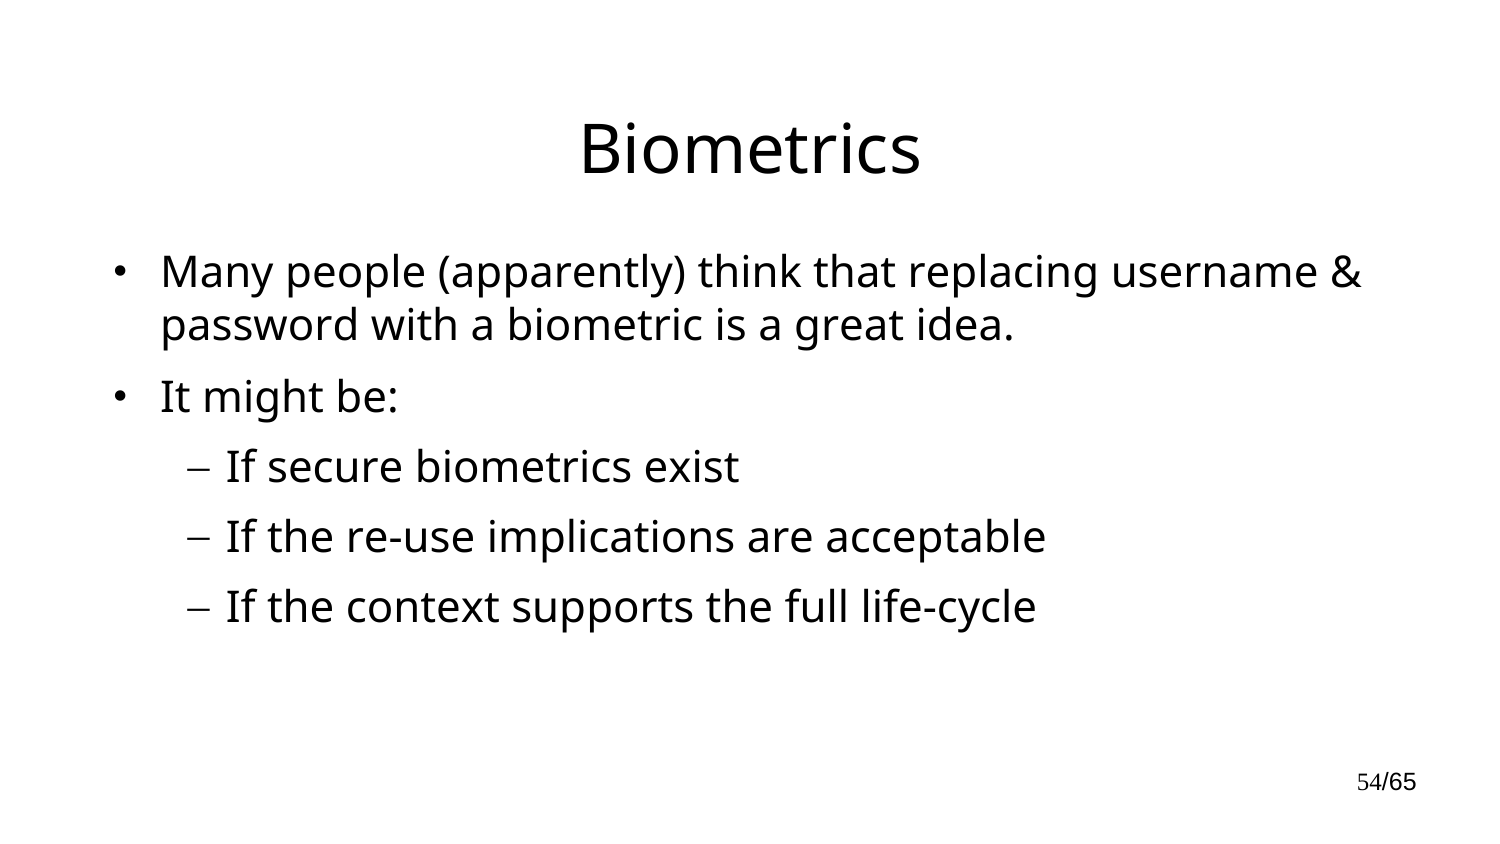

# Biometrics
Many people (apparently) think that replacing username & password with a biometric is a great idea.
It might be:
If secure biometrics exist
If the re-use implications are acceptable
If the context supports the full life-cycle